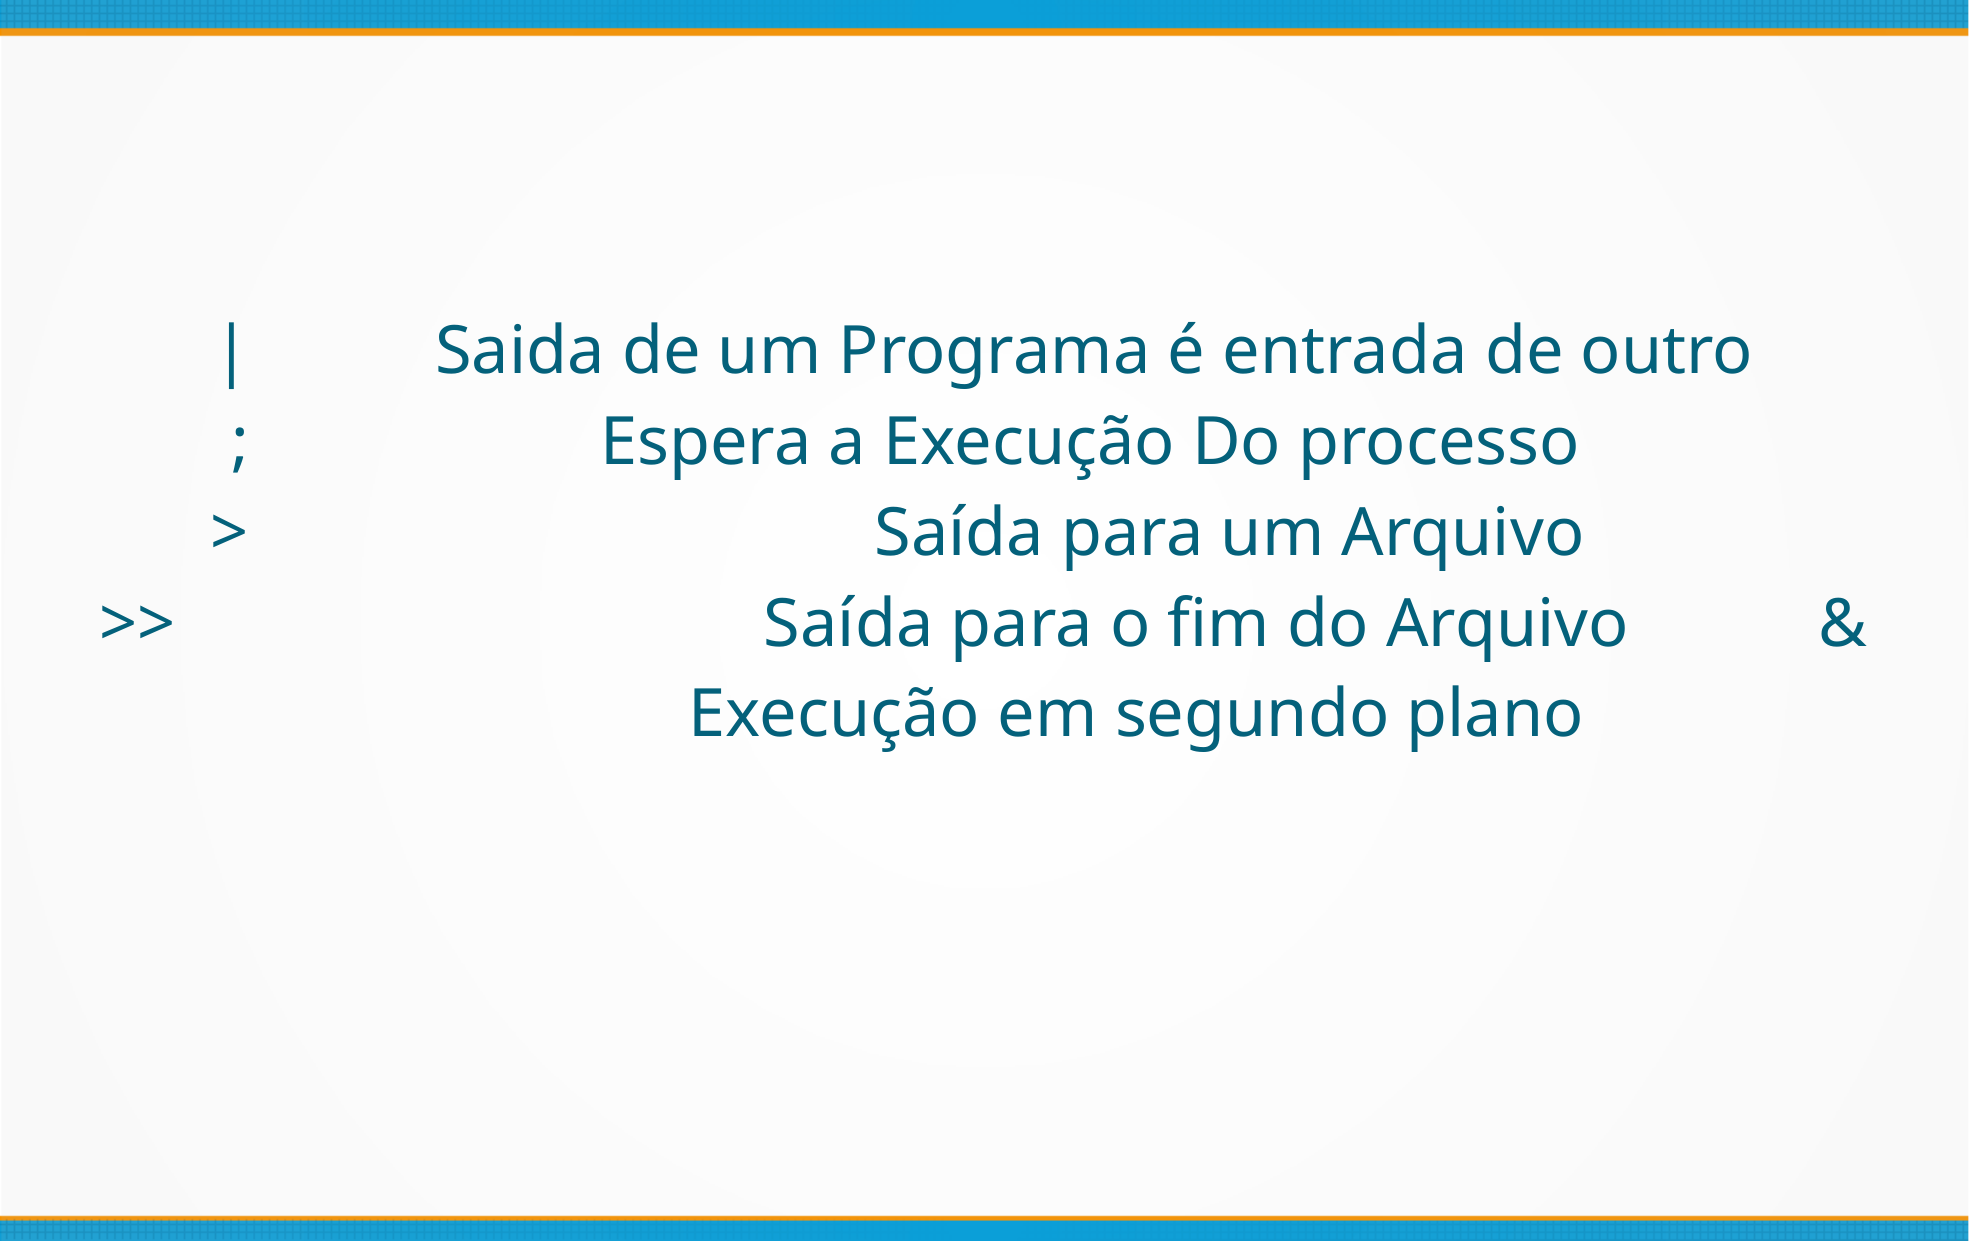

# |			Saida de um Programa é entrada de outro
; 		 		Espera a Execução Do processo
>								 	Saída para um Arquivo
>>								Saída para o fim do Arquivo &							Execução em segundo plano